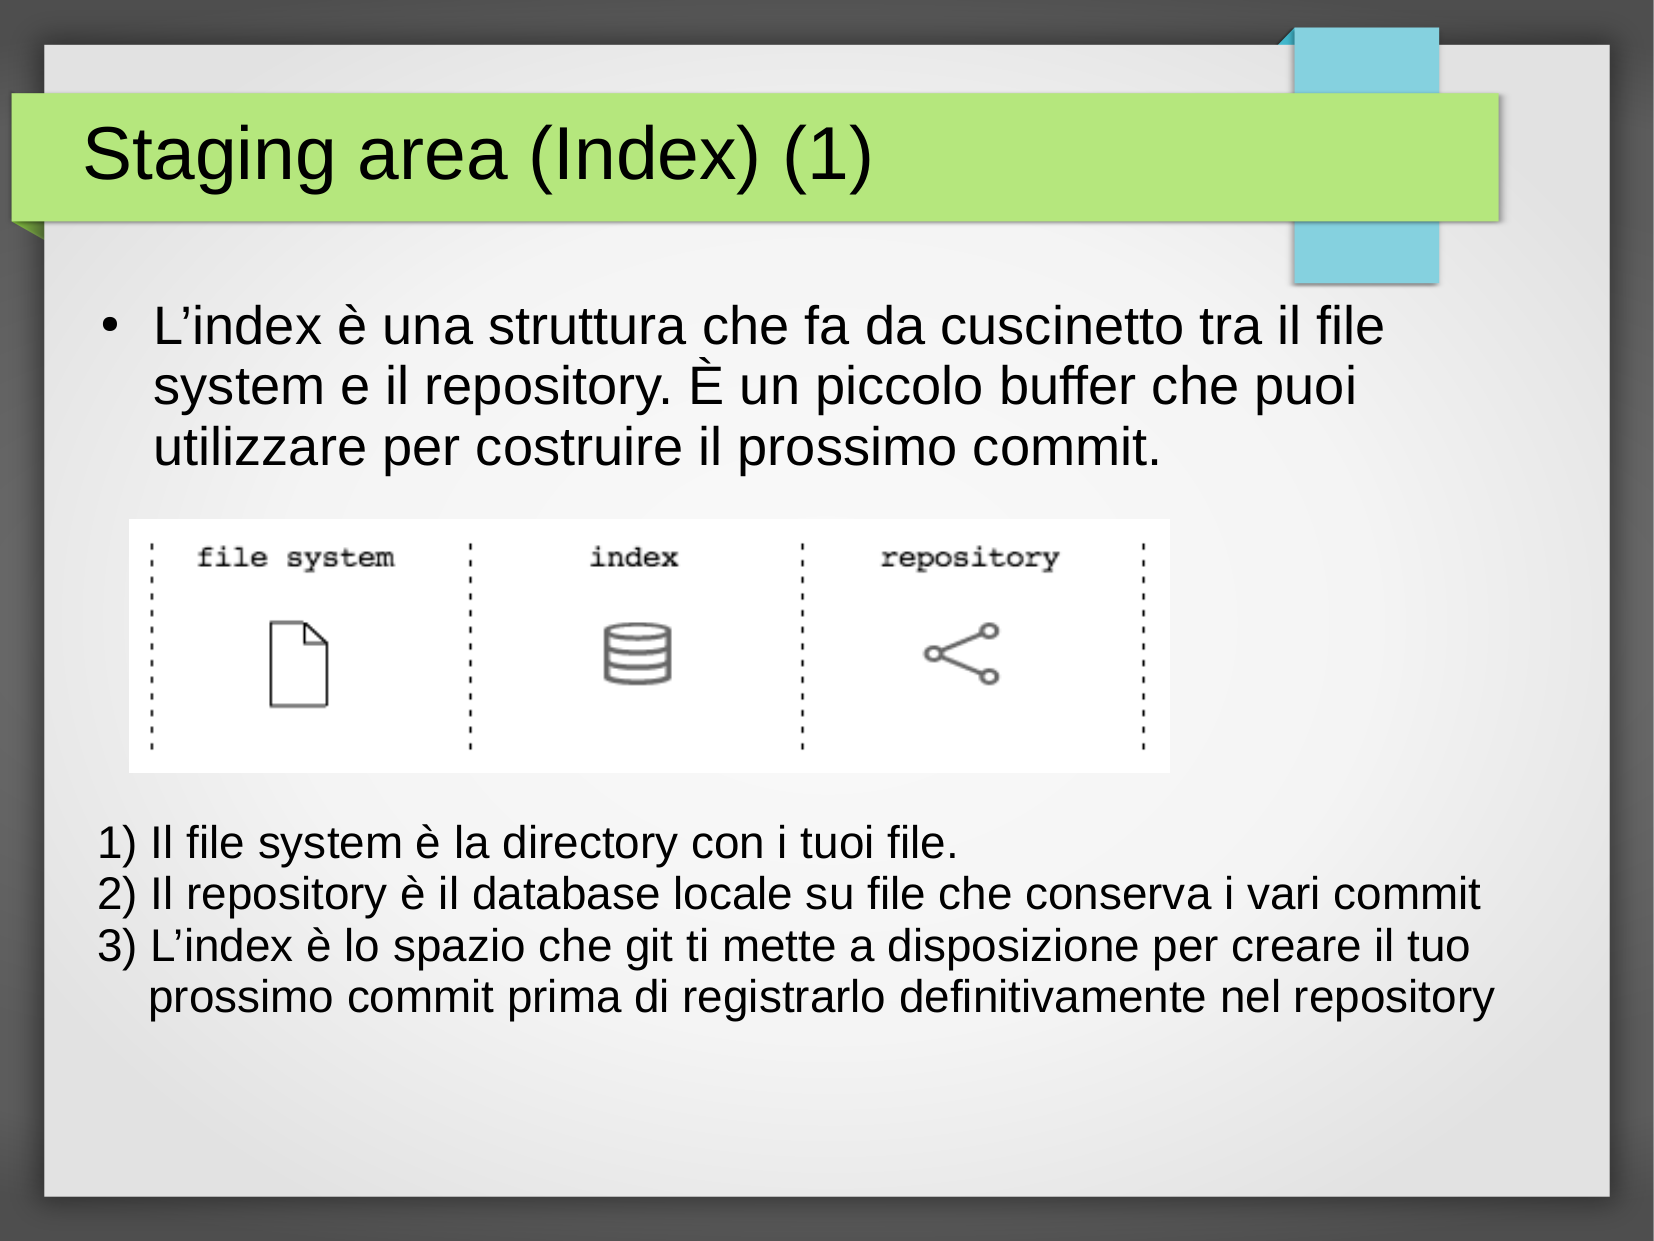

# Staging area (Index) (1)
L’index è una struttura che fa da cuscinetto tra il file system e il repository. È un piccolo buffer che puoi utilizzare per costruire il prossimo commit.
1) Il file system è la directory con i tuoi file.
2) Il repository è il database locale su file che conserva i vari commit
3) L’index è lo spazio che git ti mette a disposizione per creare il tuo 	 prossimo commit prima di registrarlo definitivamente nel repository